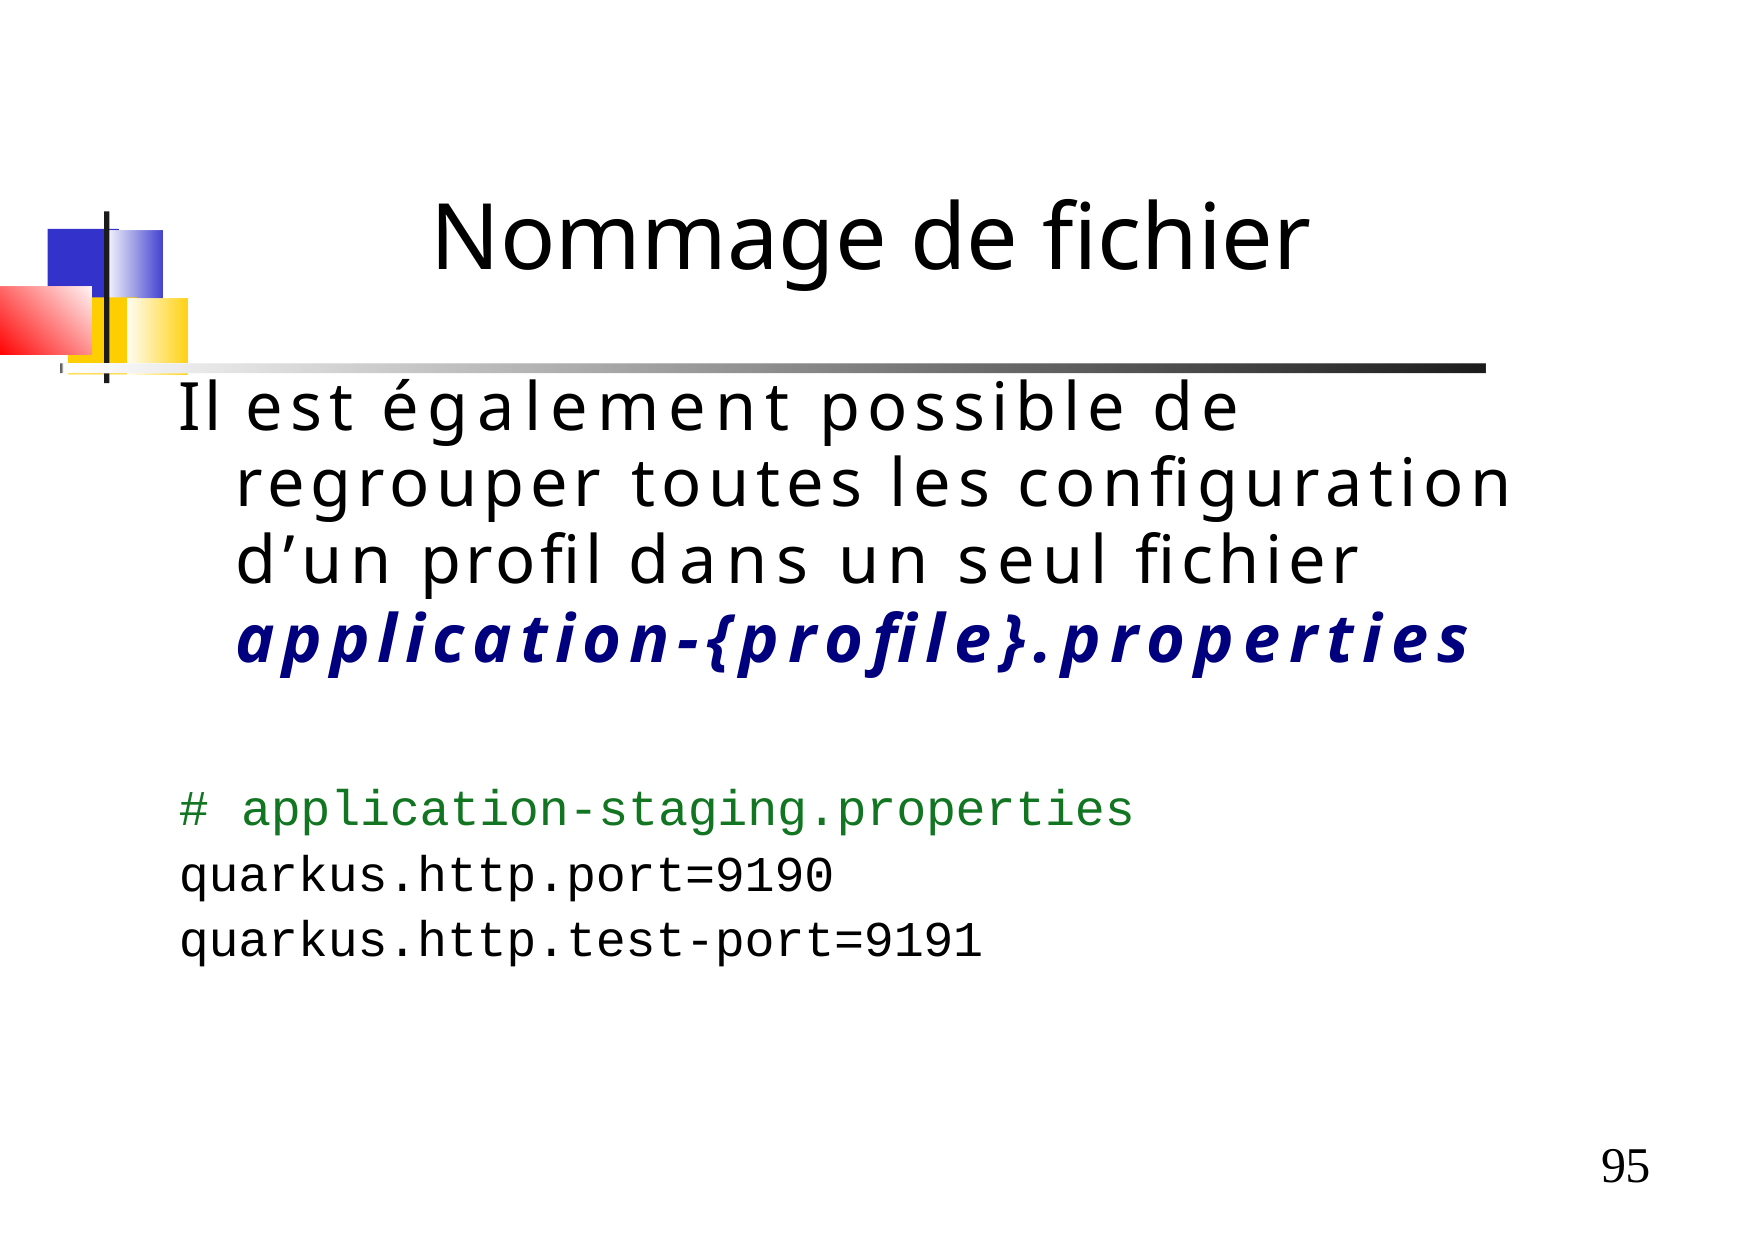

# Nommage de fichier
Il est également possible de regrouper toutes les configuration d’un profil dans un seul fichier
application-{profile}.properties
#	application-staging.properties quarkus.http.port=9190 quarkus.http.test-port=9191
95